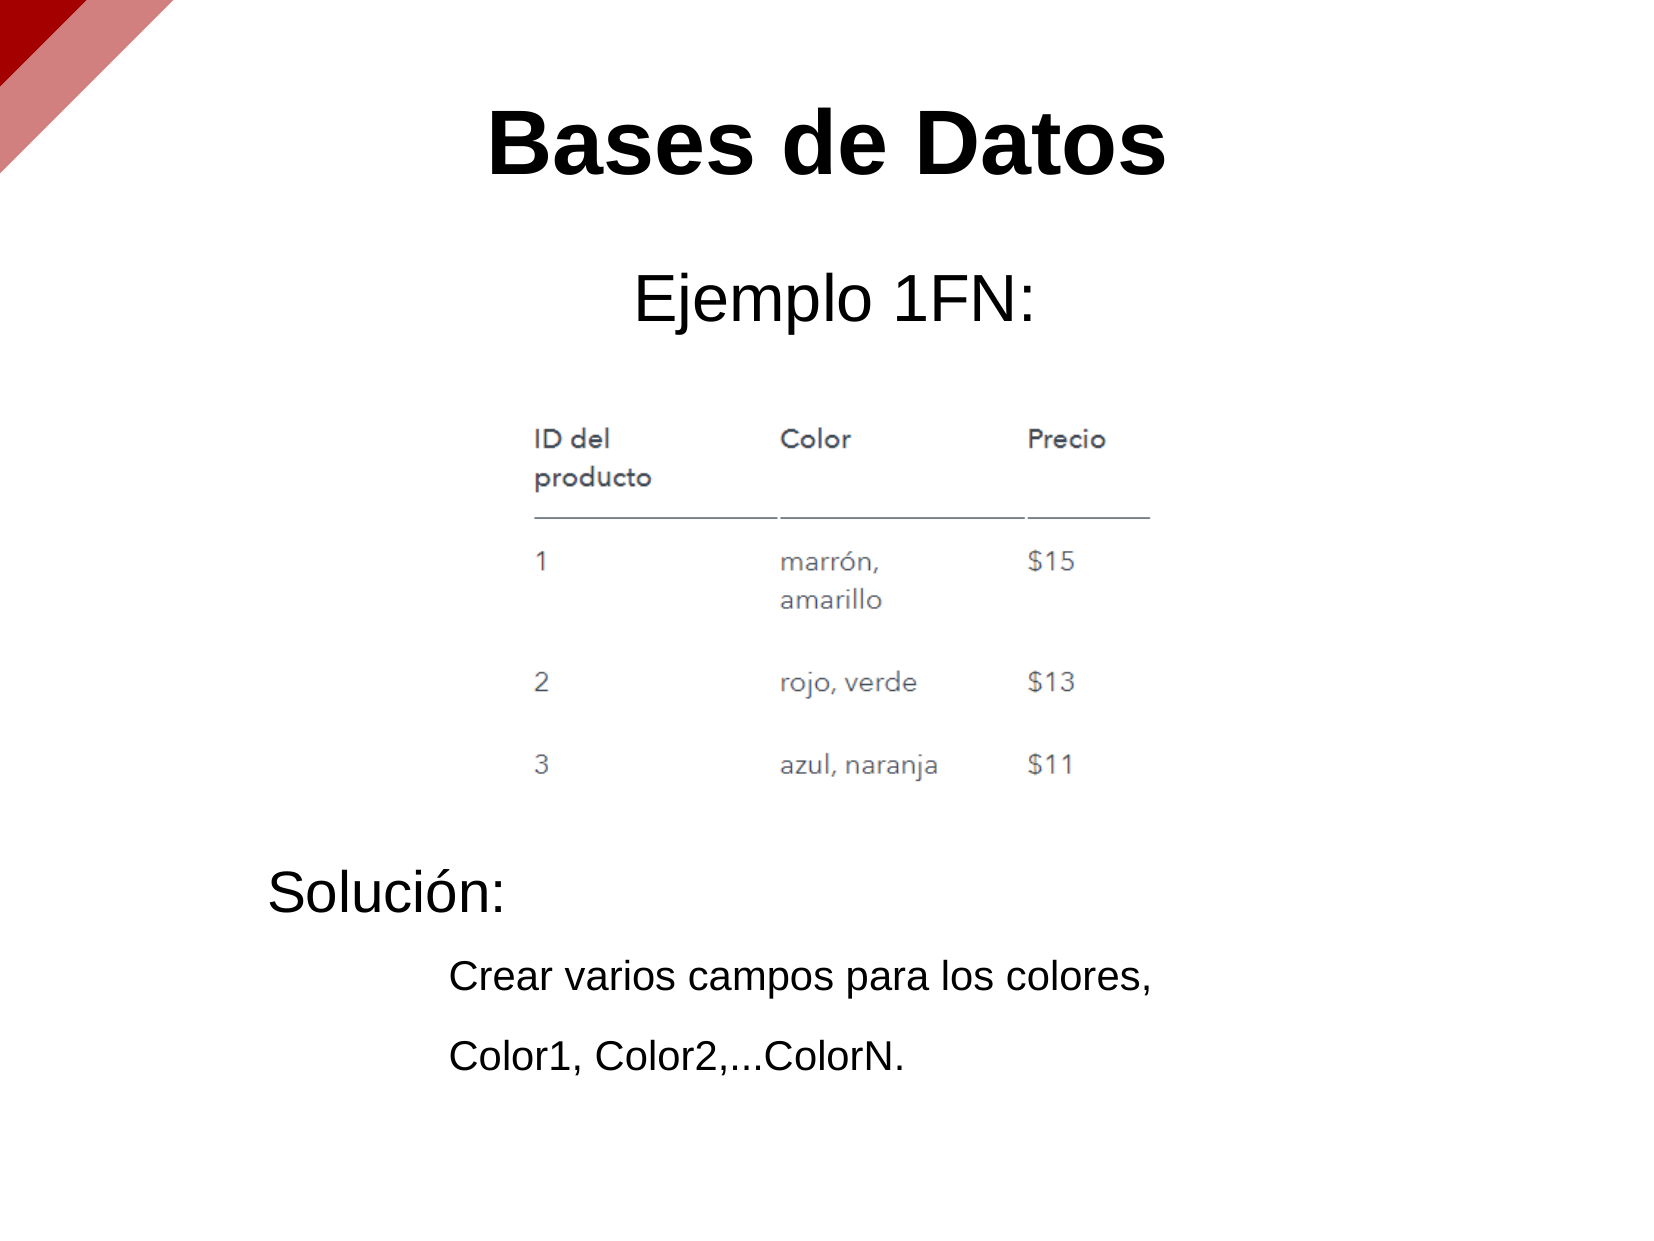

Bases de Datos
Ejemplo 1FN:
Solución:
Crear varios campos para los colores,
Color1, Color2,...ColorN.